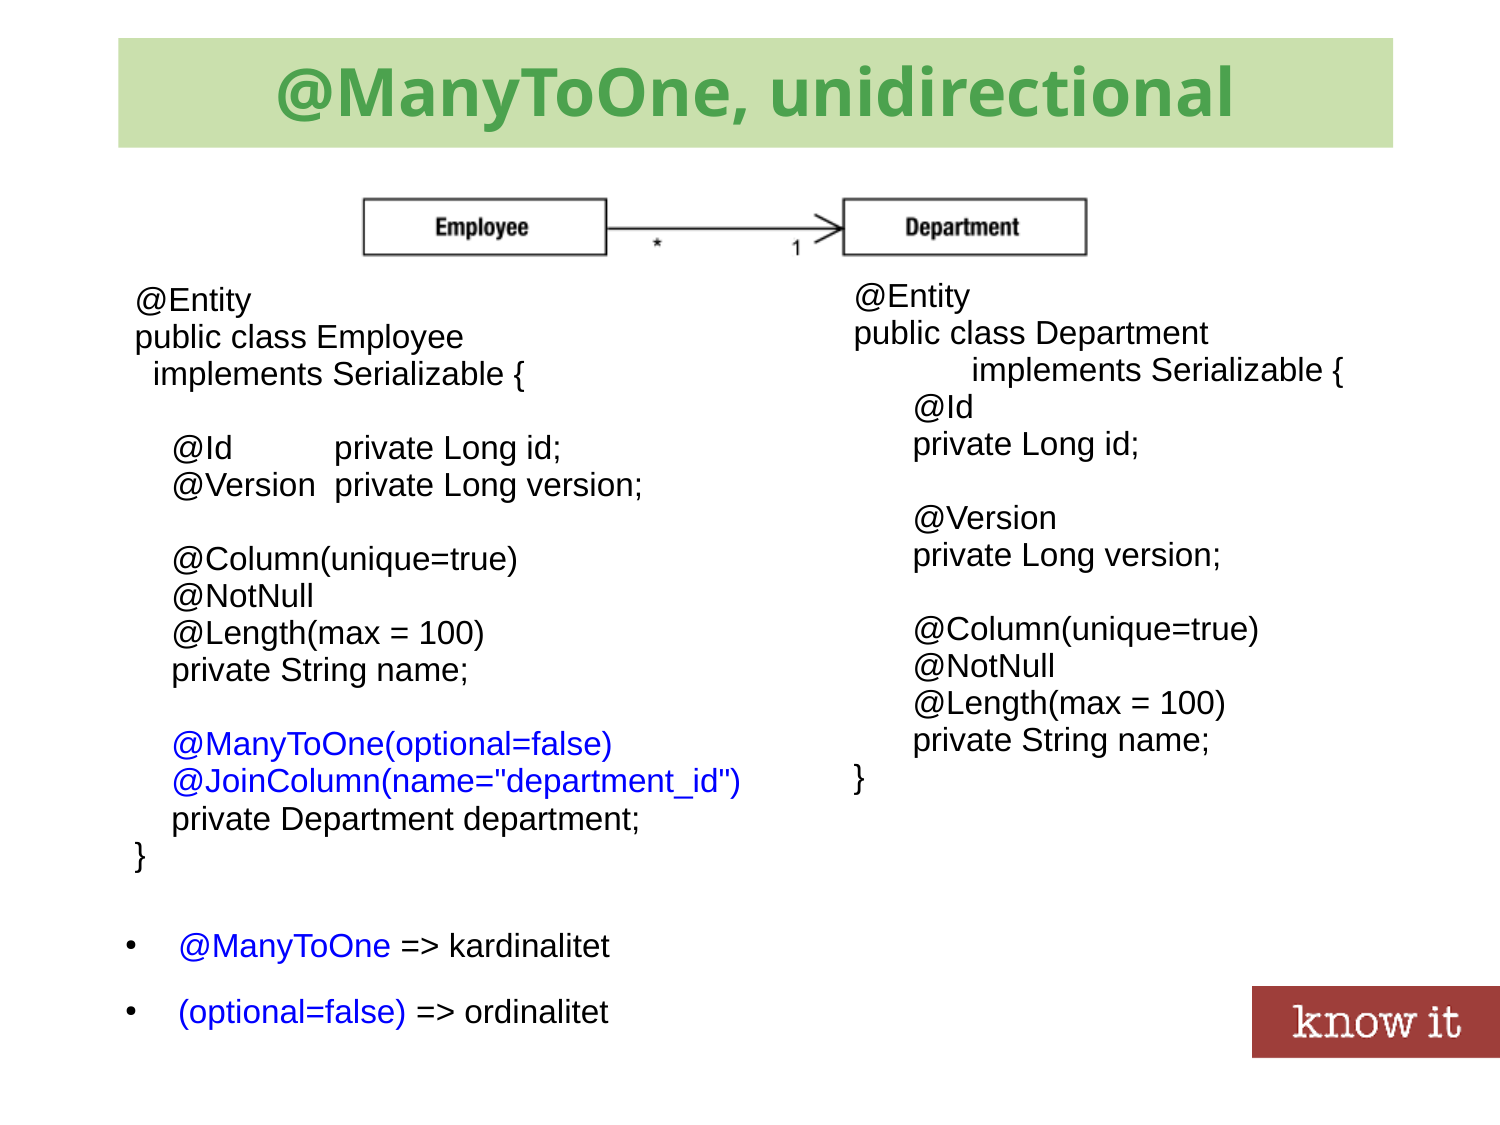

@ManyToOne, unidirectional
@Entity
public class Department
		implements Serializable {
	@Id
	private Long id;
	@Version
	private Long version;
	@Column(unique=true)
	@NotNull
	@Length(max = 100)
	private String name;
}
@Entity
public class Employee
 implements Serializable {
 @Id private Long id;
 @Version private Long version;
 @Column(unique=true)
 @NotNull
 @Length(max = 100)
 private String name;
 @ManyToOne(optional=false)
 @JoinColumn(name="department_id")
 private Department department;
}
# @ManyToOne => kardinalitet
(optional=false) => ordinalitet